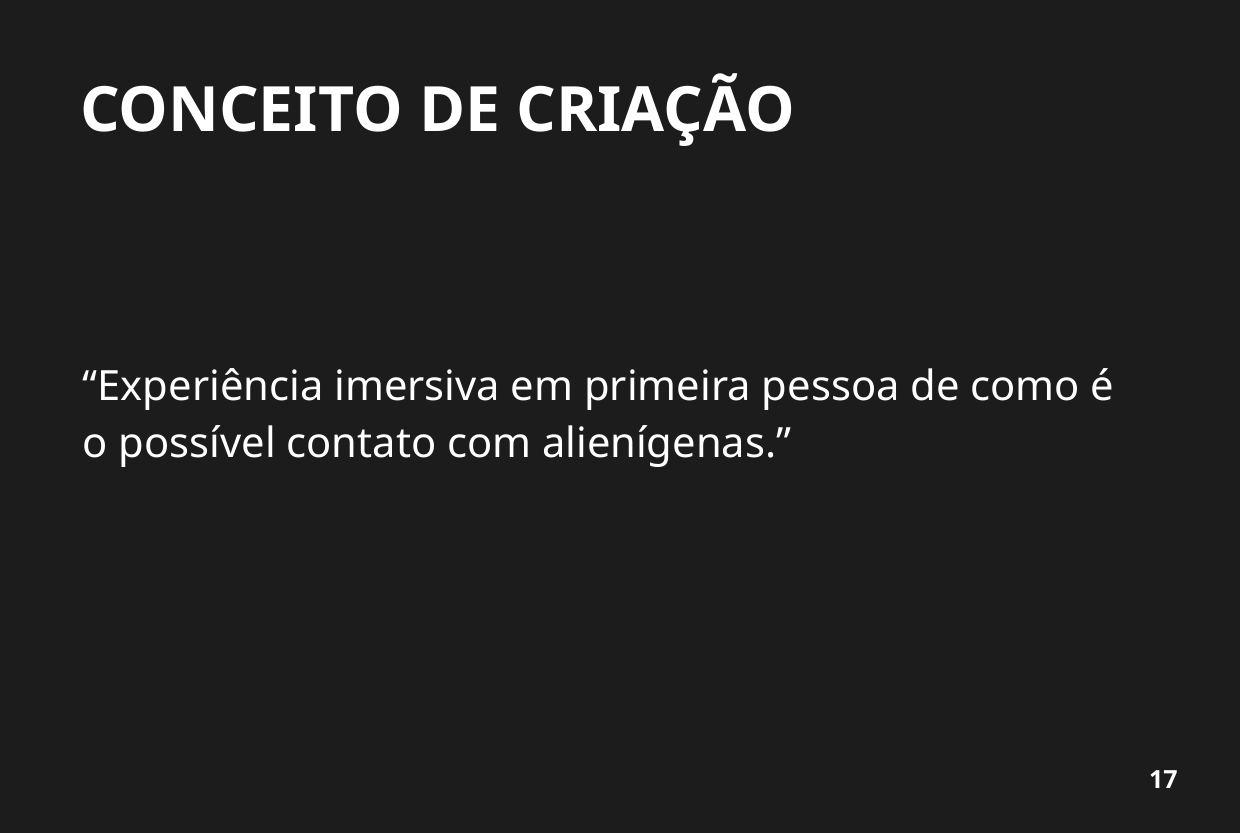

CONCEITO DE CRIAÇÃO
# “Experiência imersiva em primeira pessoa de como é o possível contato com alienígenas.”
17